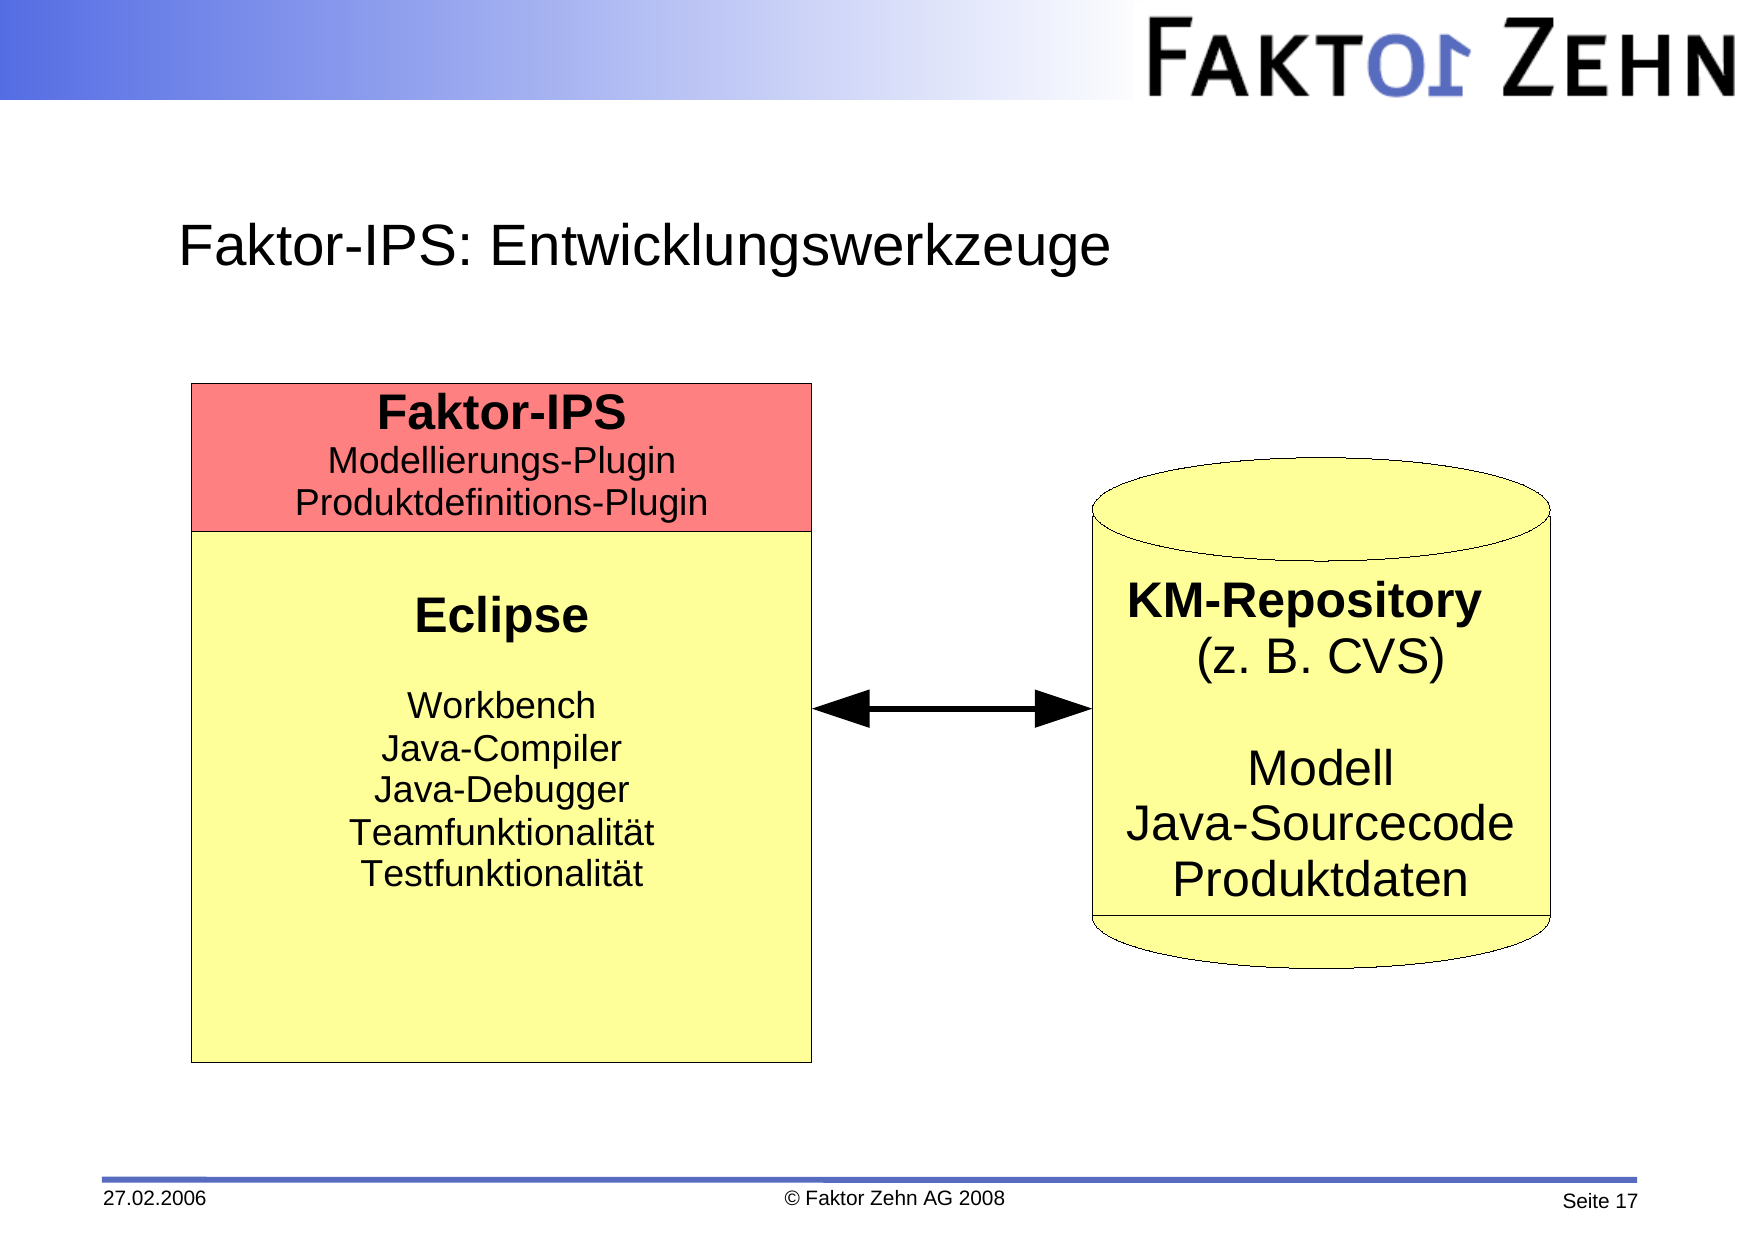

# Faktor-IPS: Entwicklungswerkzeuge
Faktor-IPS
Modellierungs-Plugin
Produktdefinitions-Plugin
KM-Repository
(z. B. CVS)
Modell
Java-Sourcecode
Produktdaten
Eclipse
Workbench
Java-Compiler
Java-Debugger
Teamfunktionalität
Testfunktionalität